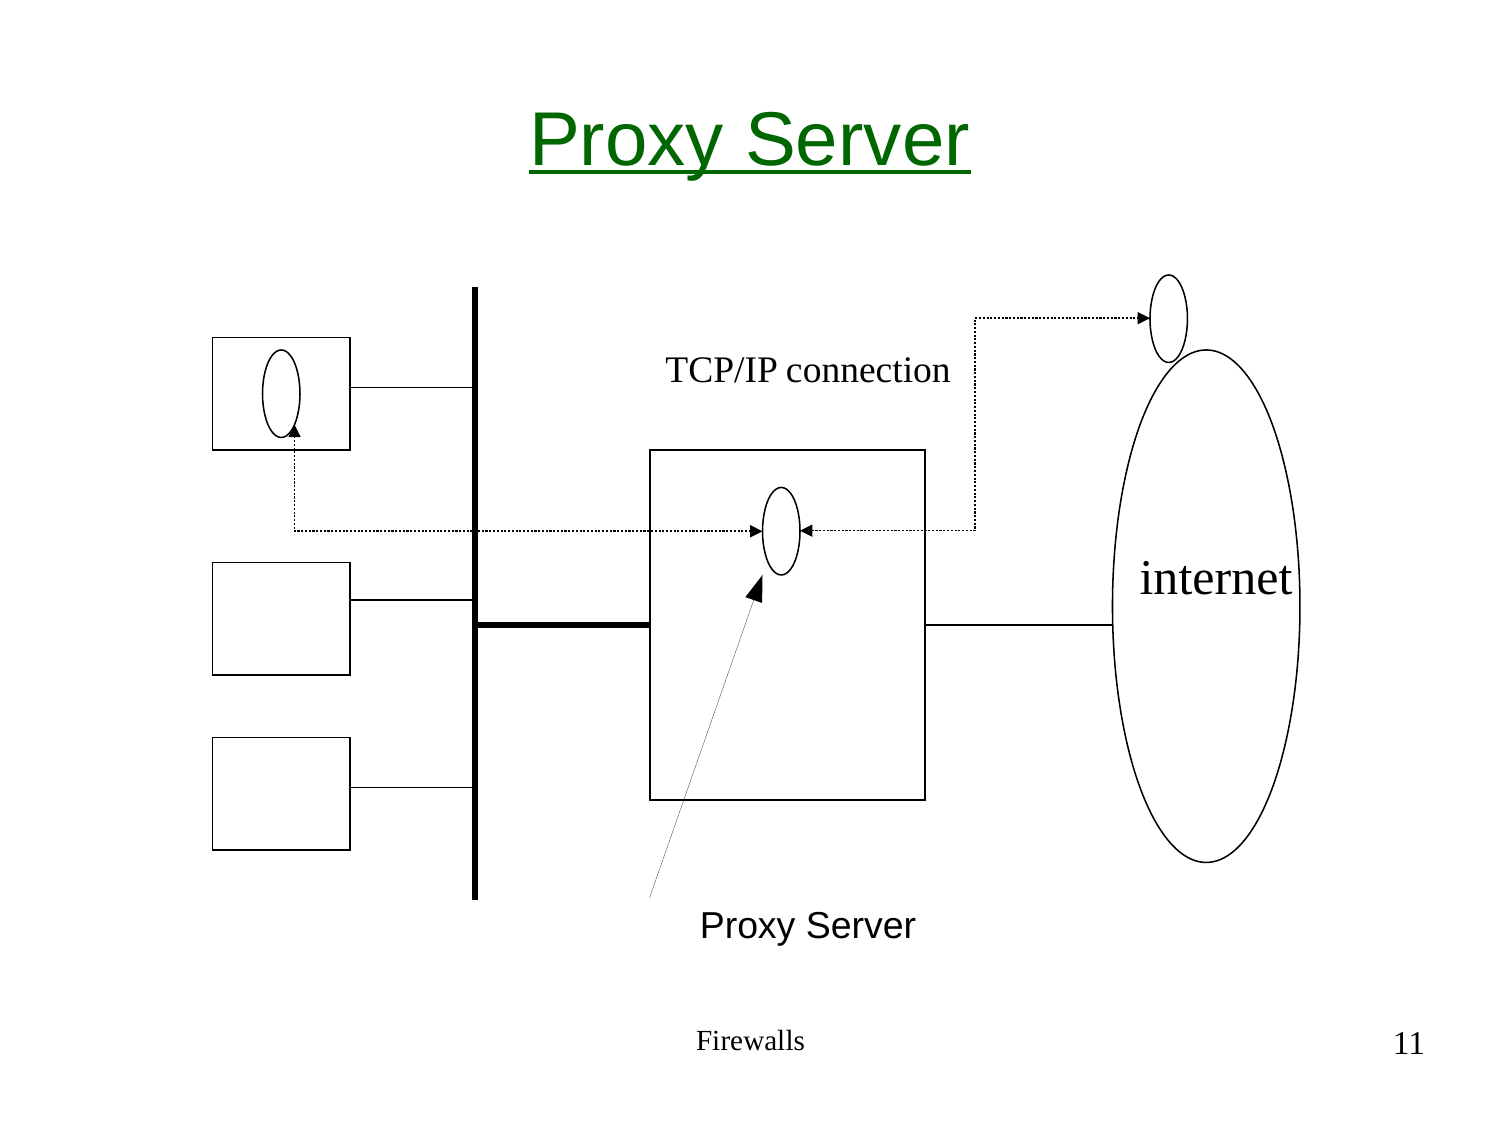

# Proxy Server
TCP/IP connection
internet
Proxy Server
Firewalls
11